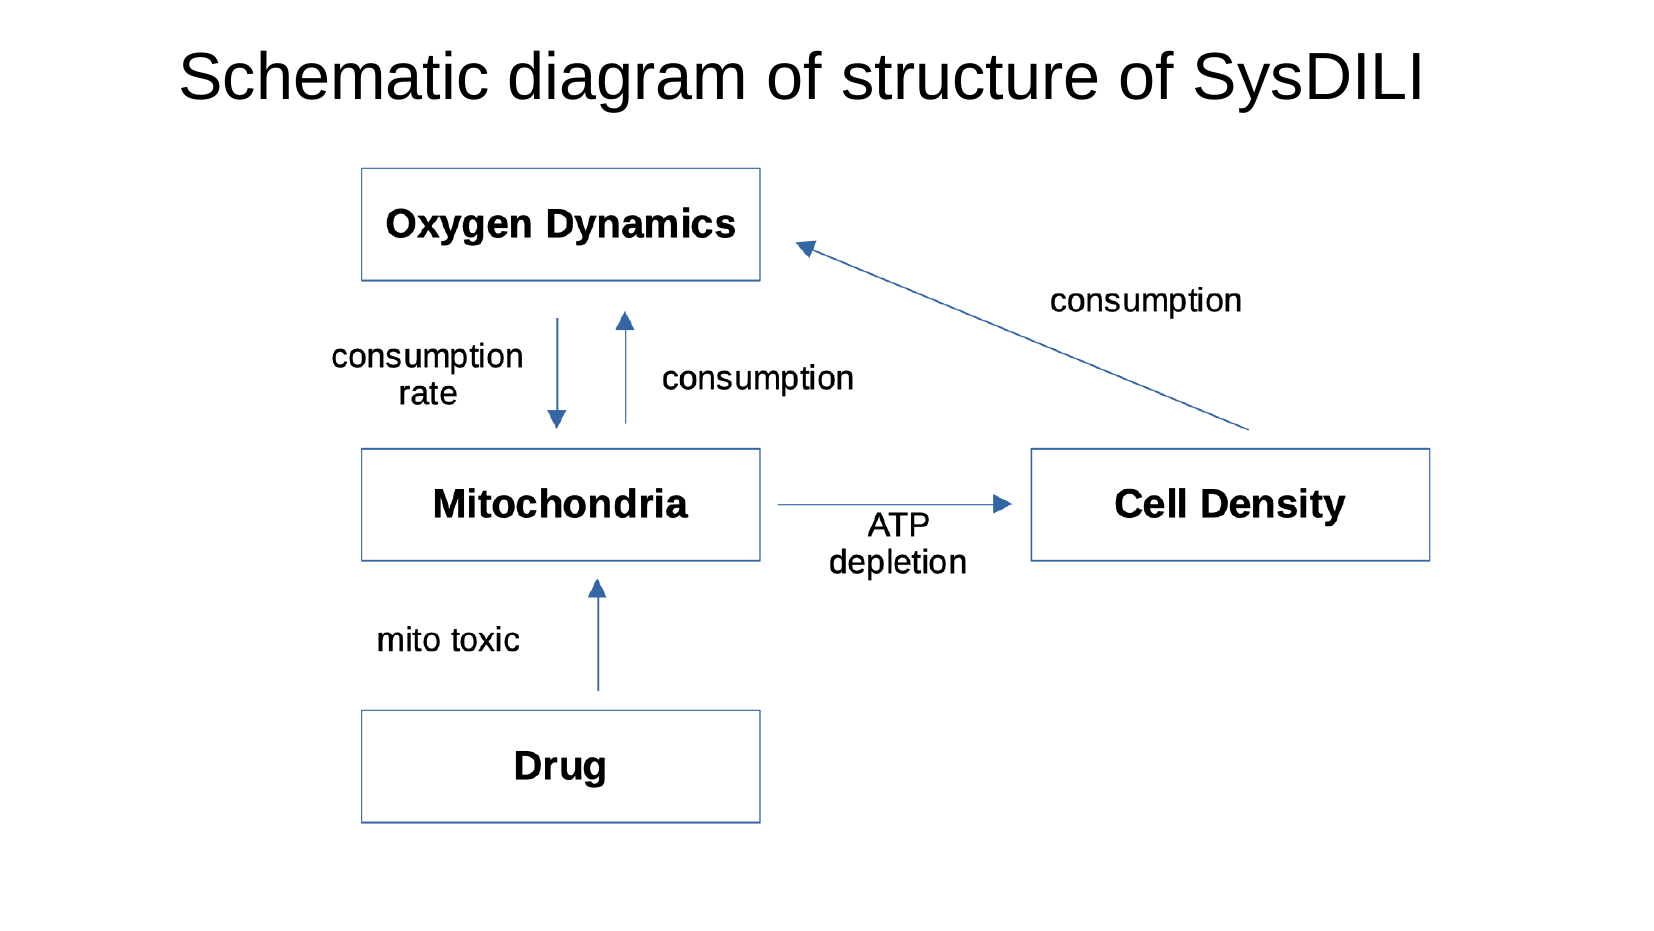

# Schematic diagram of structure of SysDILI